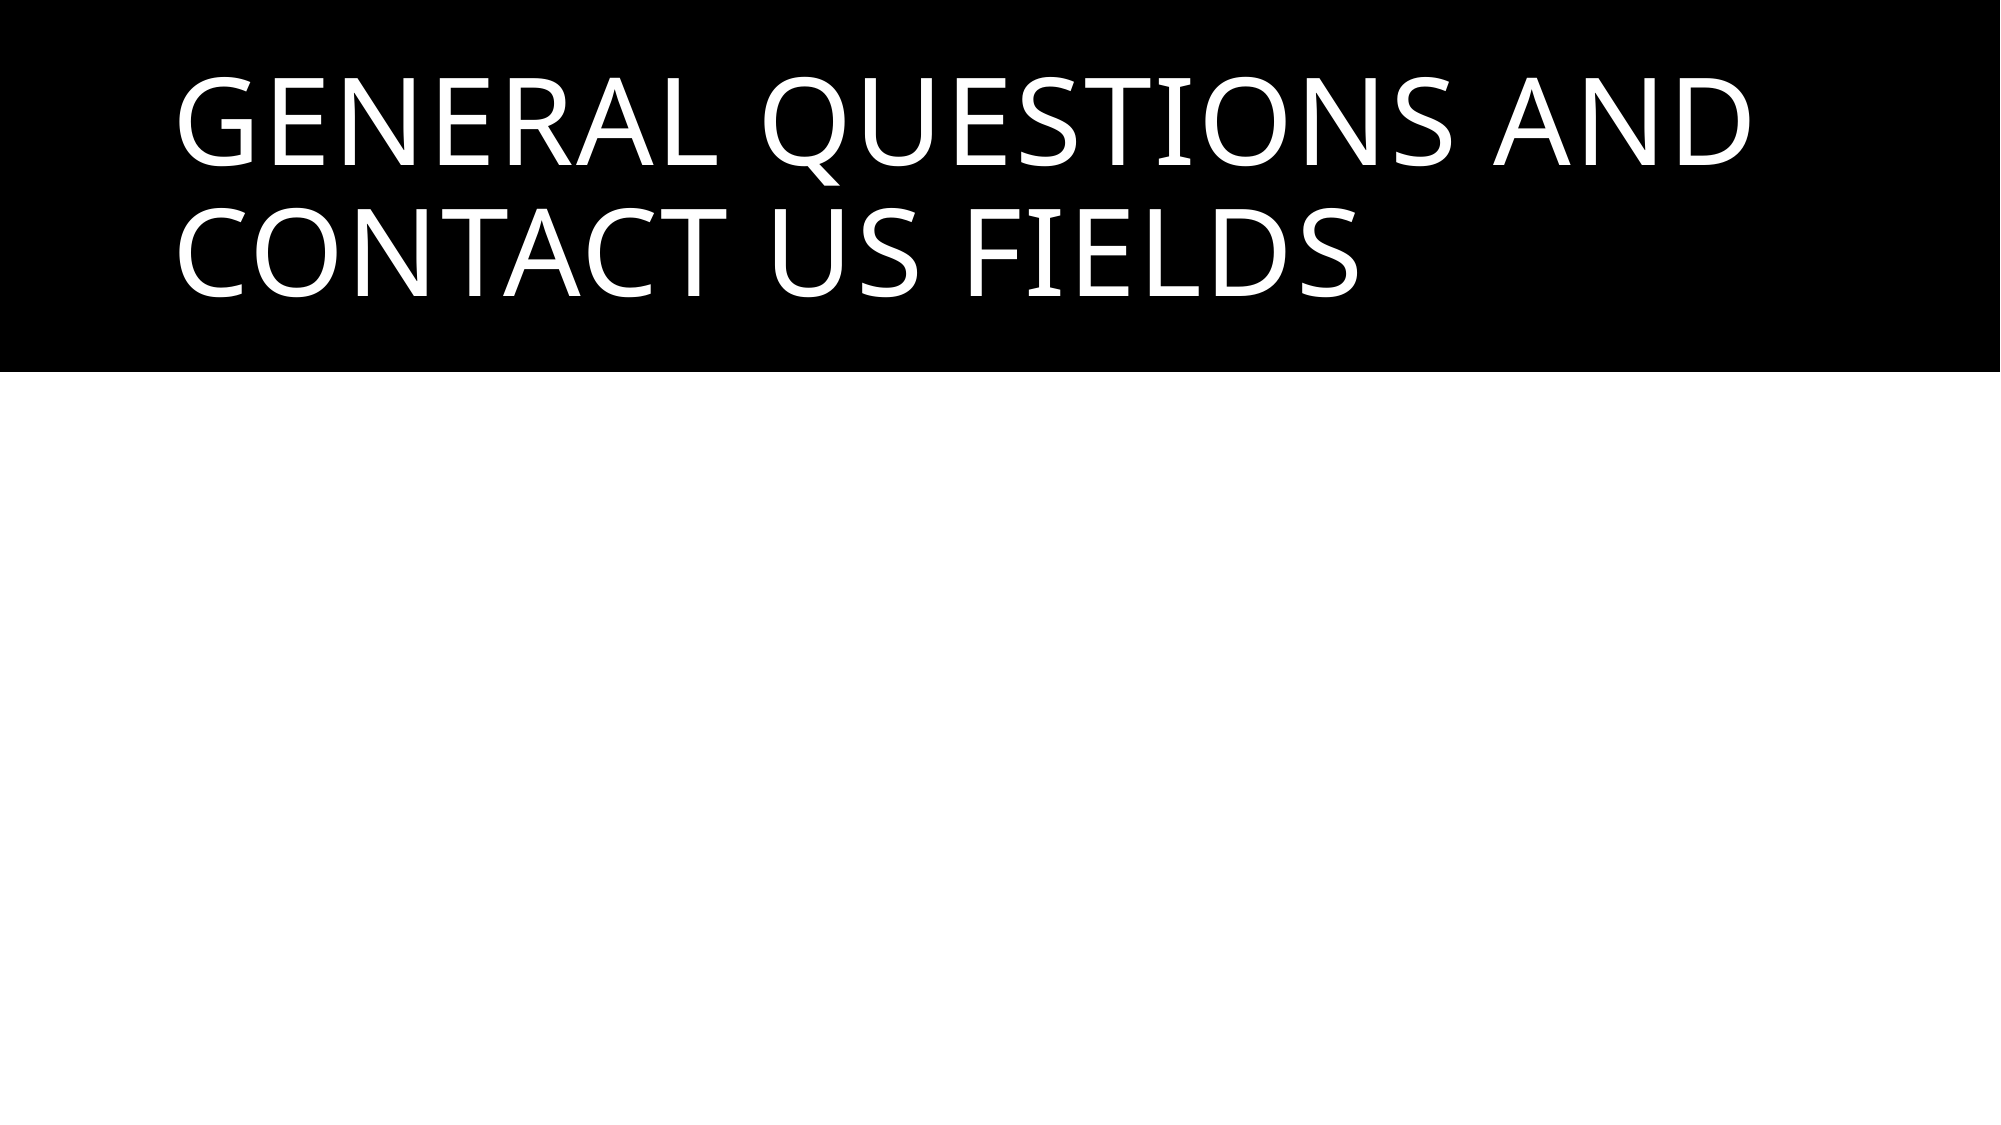

# General questions and contact us fields